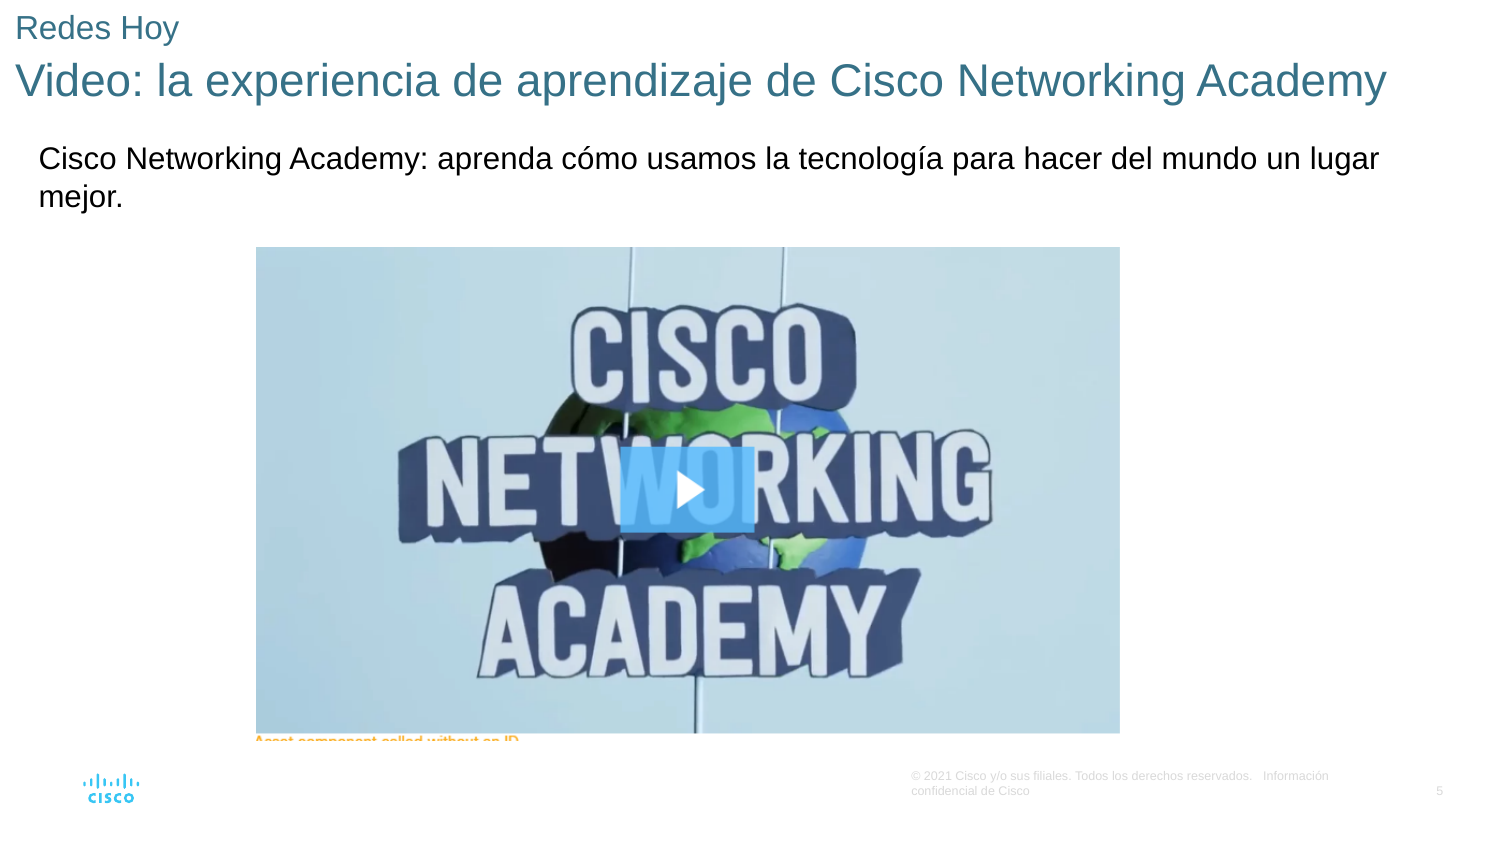

Redes Hoy
# Video: la experiencia de aprendizaje de Cisco Networking Academy
Cisco Networking Academy: aprenda cómo usamos la tecnología para hacer del mundo un lugar mejor.